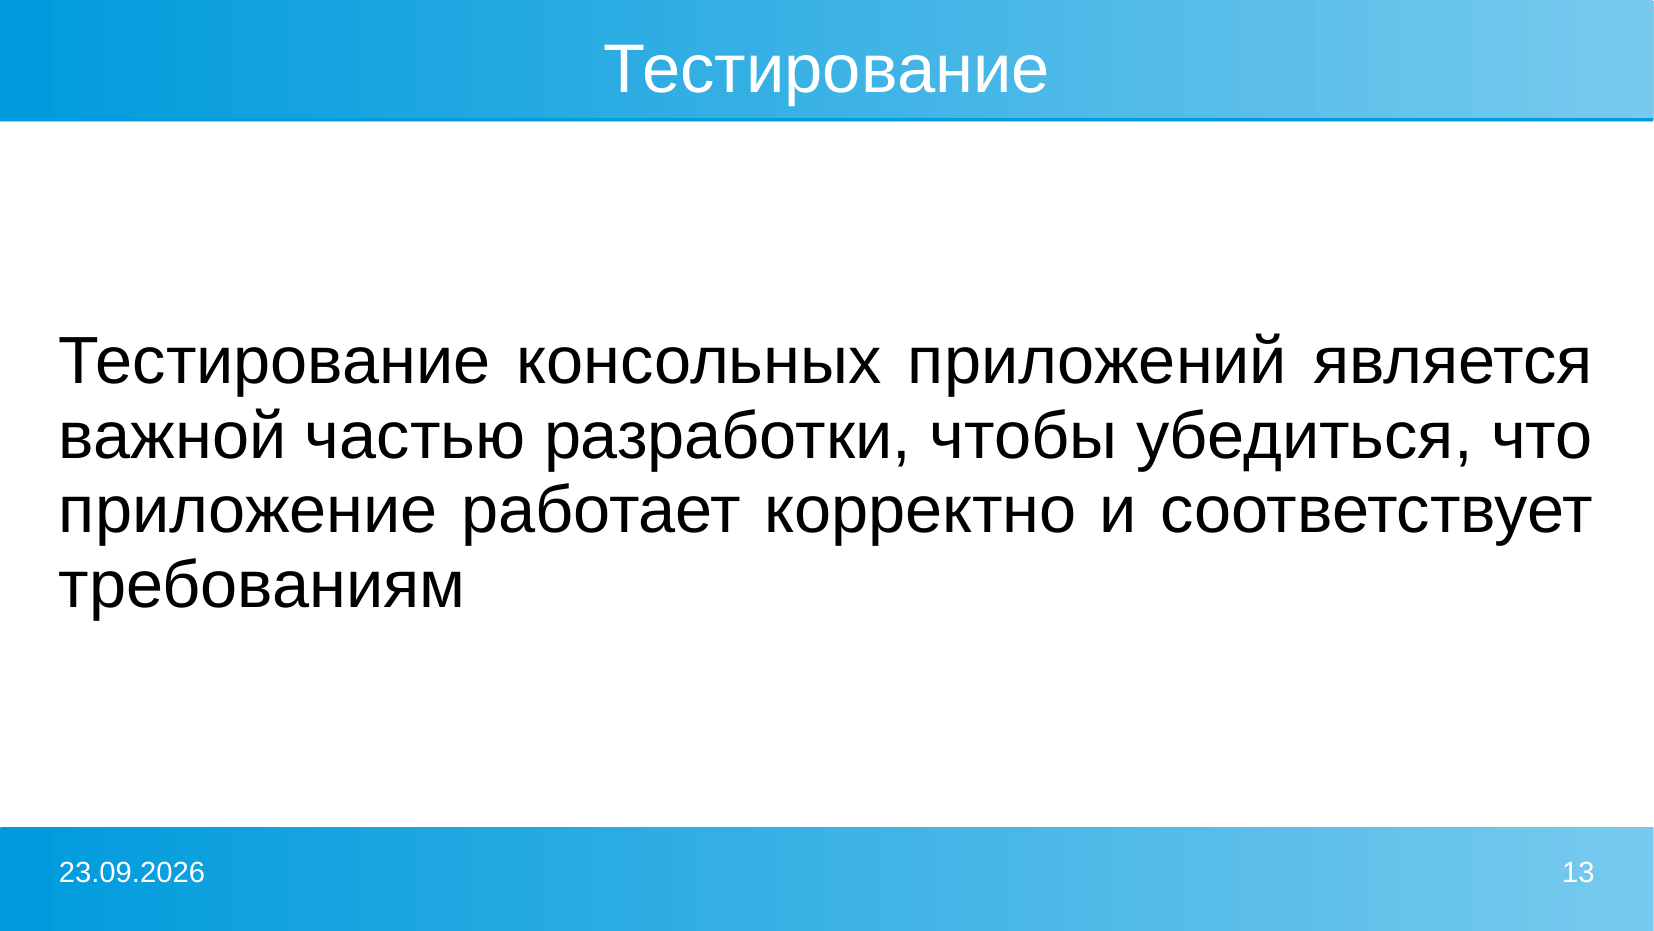

# Тестирование
Тестирование консольных приложений является важной частью разработки, чтобы убедиться, что приложение работает корректно и соответствует требованиям
13